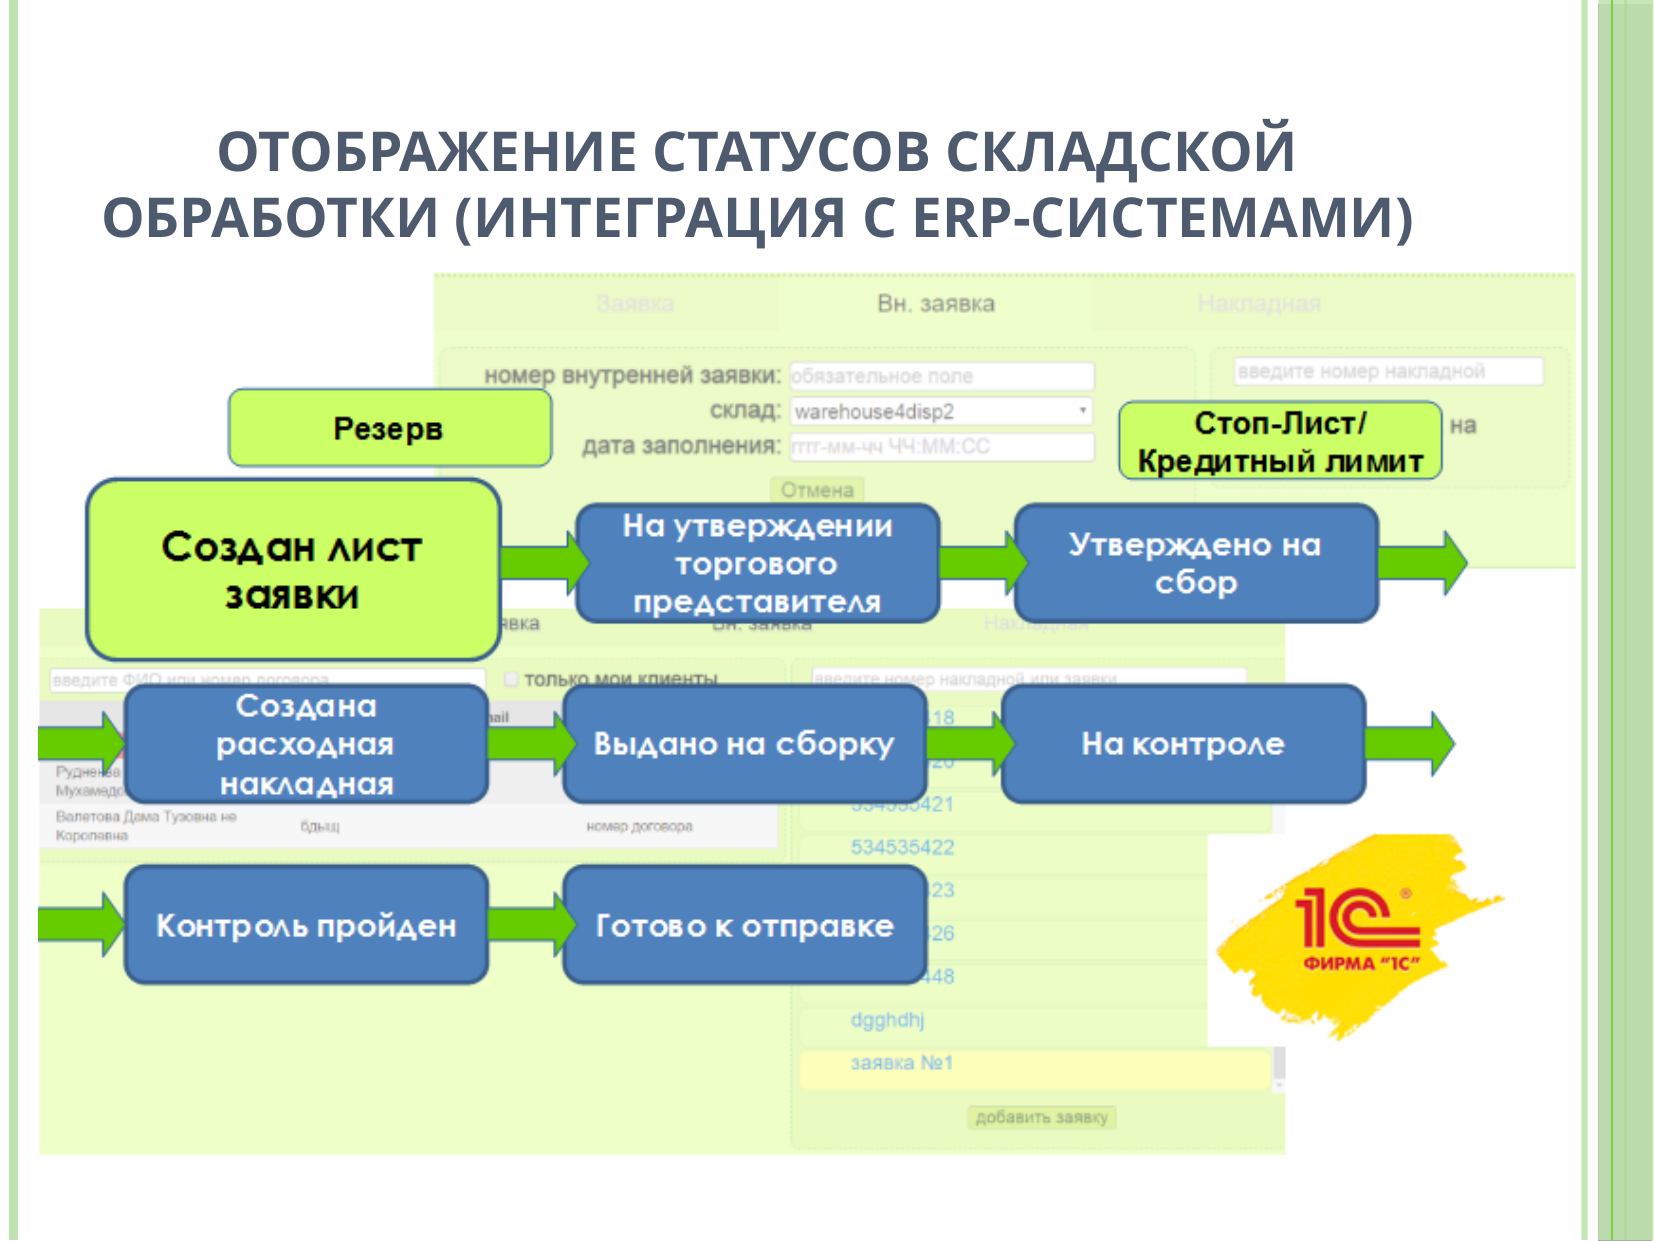

# Отображение статусов складской обработки (интеграция с ERP-системами)